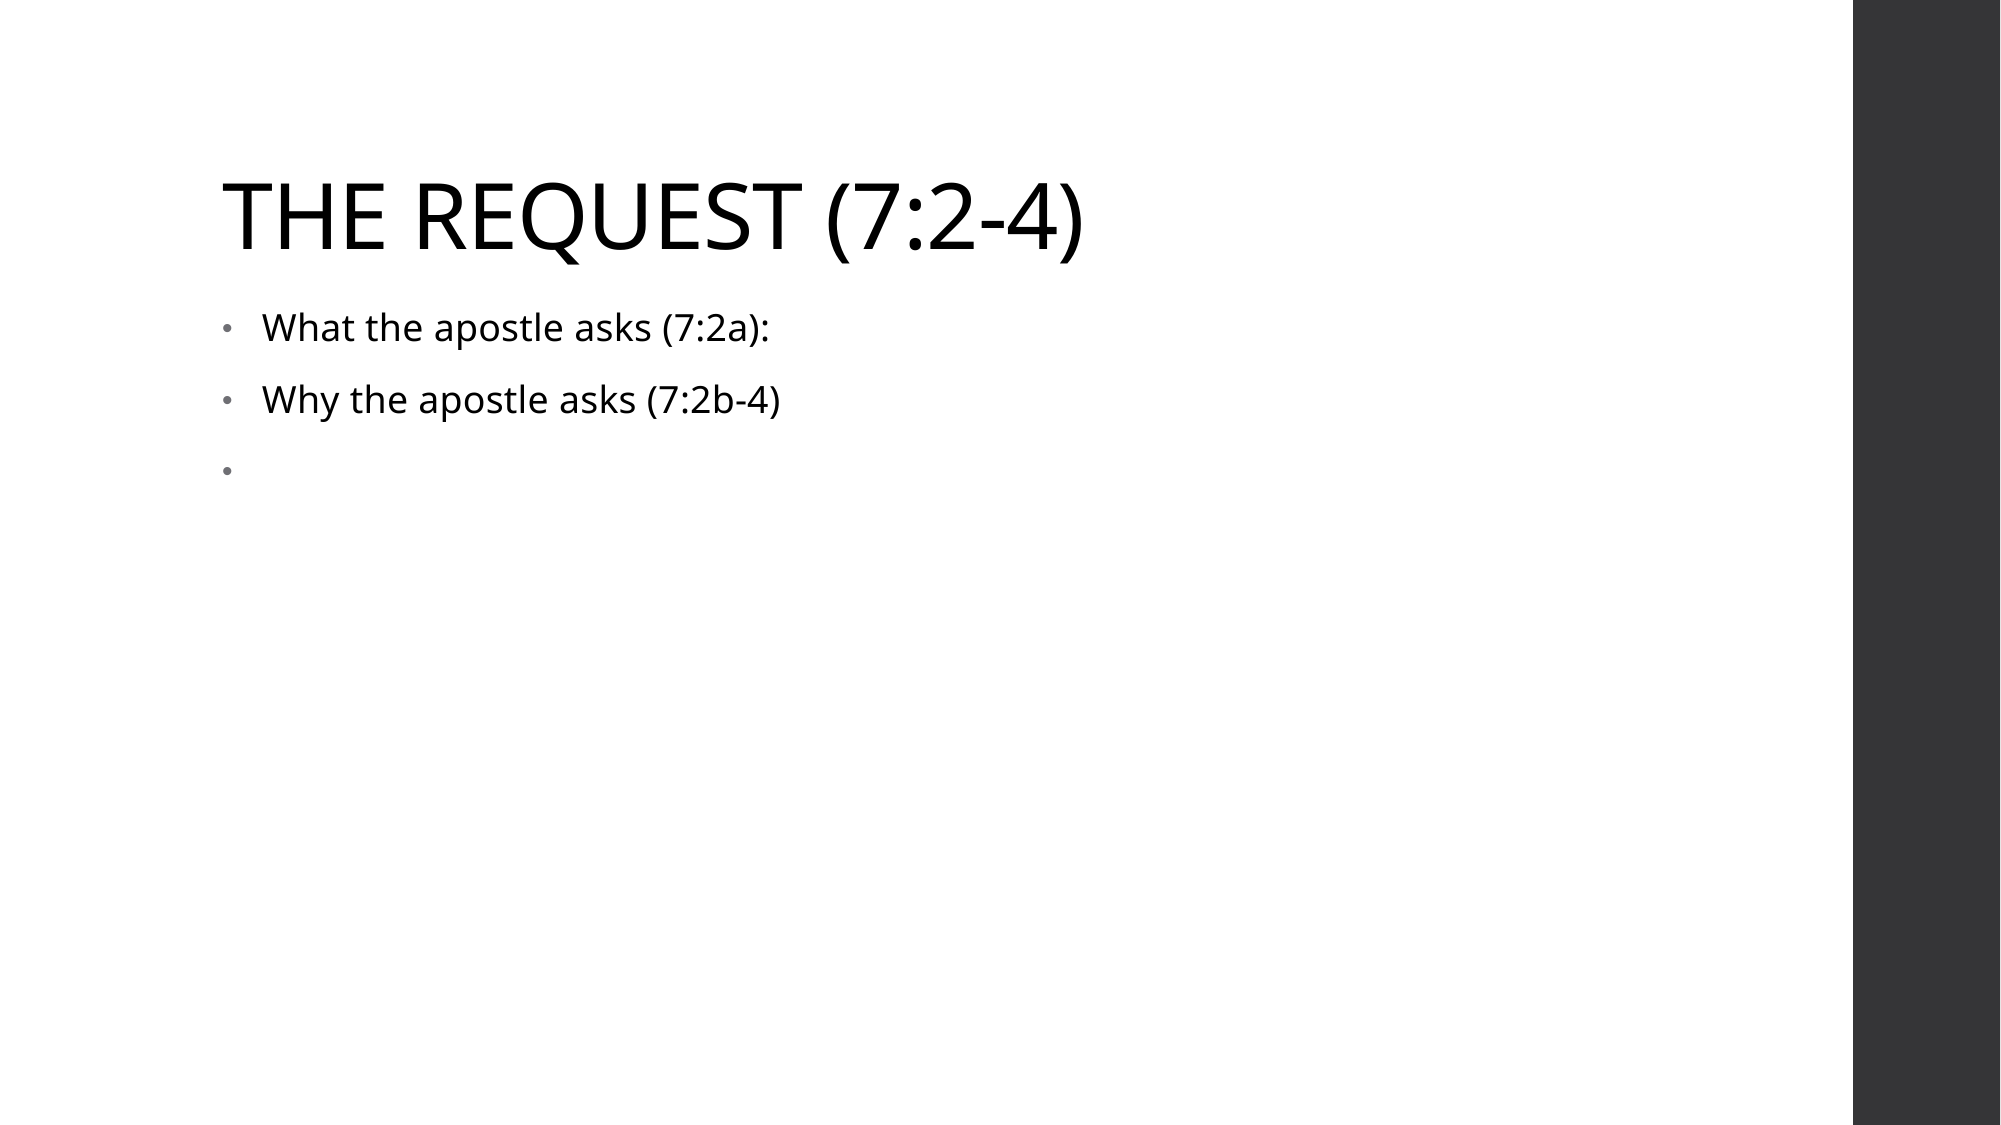

# THE REQUEST (7:2-4)
 What the apostle asks (7:2a):
 Why the apostle asks (7:2b-4)